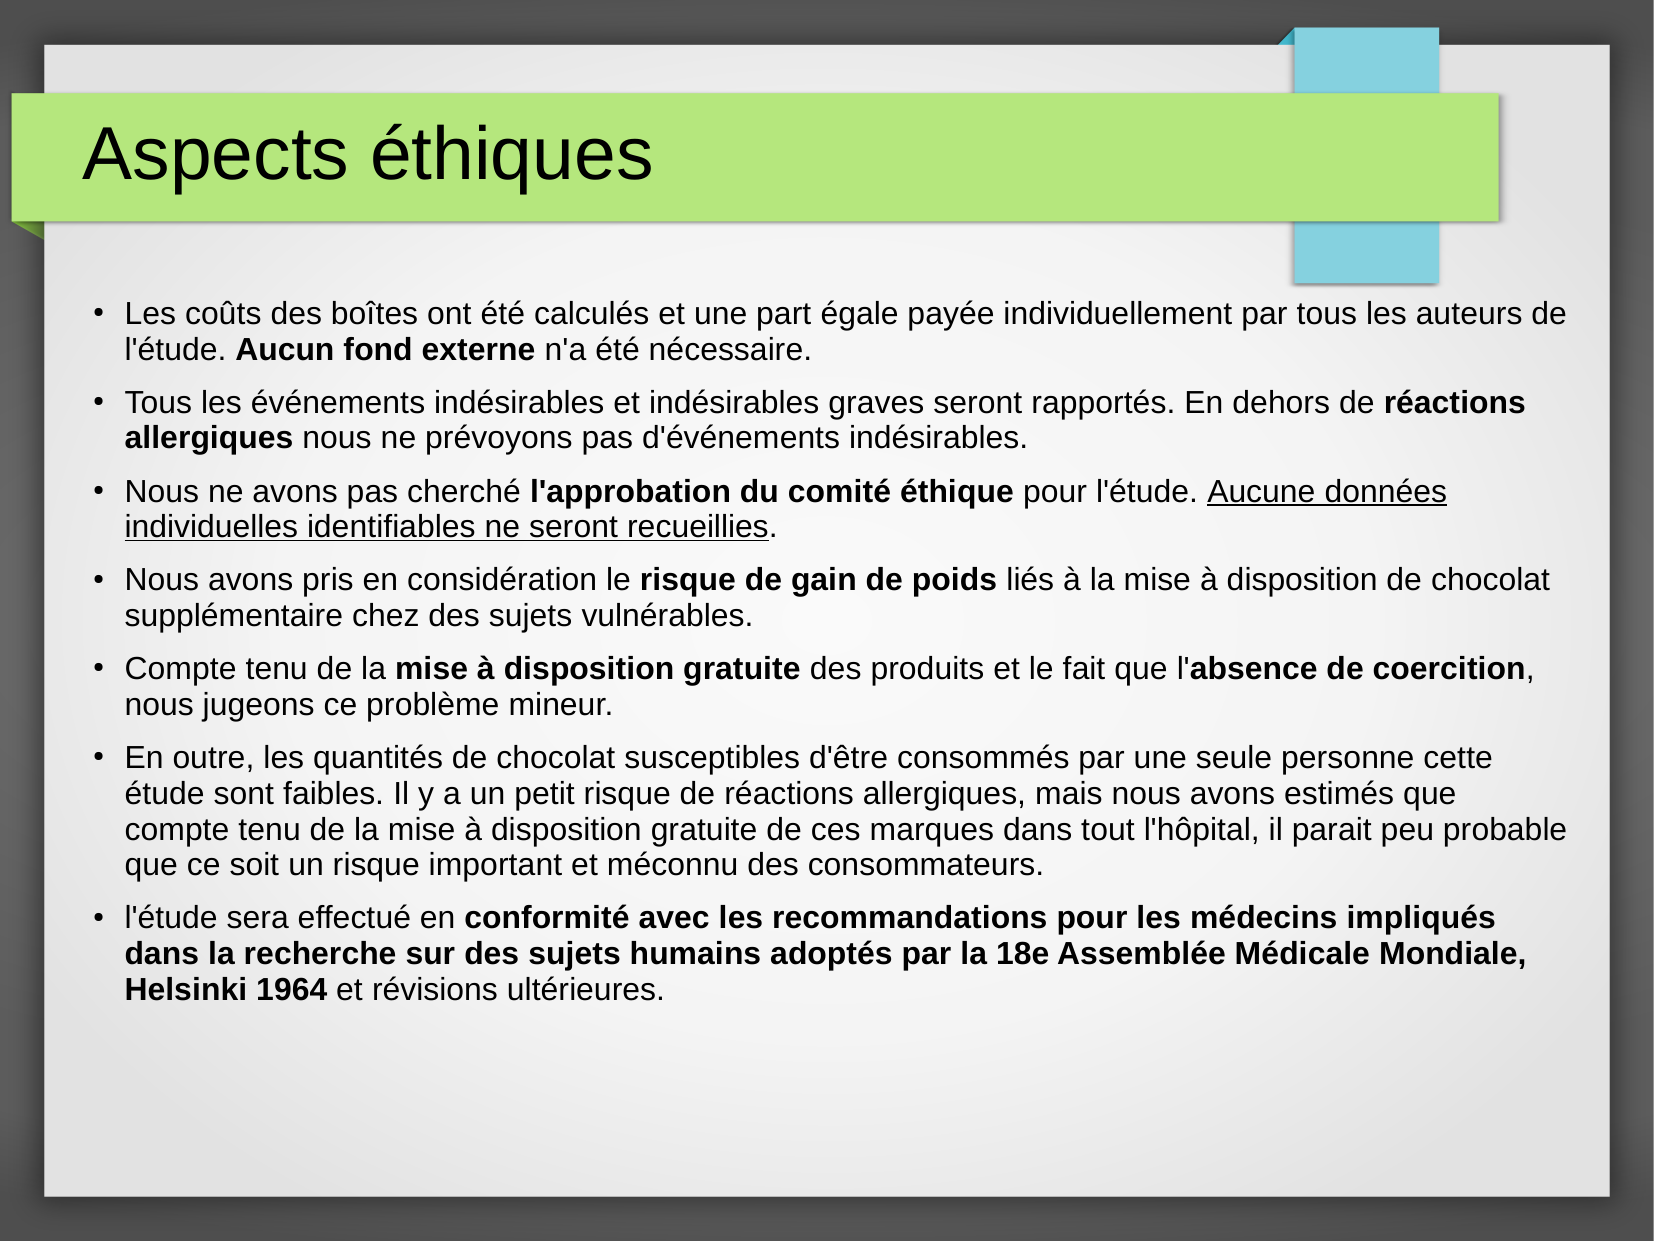

# Aspects éthiques
Les coûts des boîtes ont été calculés et une part égale payée individuellement par tous les auteurs de l'étude. Aucun fond externe n'a été nécessaire.
Tous les événements indésirables et indésirables graves seront rapportés. En dehors de réactions allergiques nous ne prévoyons pas d'événements indésirables.
Nous ne avons pas cherché l'approbation du comité éthique pour l'étude. Aucune données individuelles identifiables ne seront recueillies.
Nous avons pris en considération le risque de gain de poids liés à la mise à disposition de chocolat supplémentaire chez des sujets vulnérables.
Compte tenu de la mise à disposition gratuite des produits et le fait que l'absence de coercition, nous jugeons ce problème mineur.
En outre, les quantités de chocolat susceptibles d'être consommés par une seule personne cette étude sont faibles. Il y a un petit risque de réactions allergiques, mais nous avons estimés que compte tenu de la mise à disposition gratuite de ces marques dans tout l'hôpital, il parait peu probable que ce soit un risque important et méconnu des consommateurs.
l'étude sera effectué en conformité avec les recommandations pour les médecins impliqués dans la recherche sur des sujets humains adoptés par la 18e Assemblée Médicale Mondiale, Helsinki 1964 et révisions ultérieures.